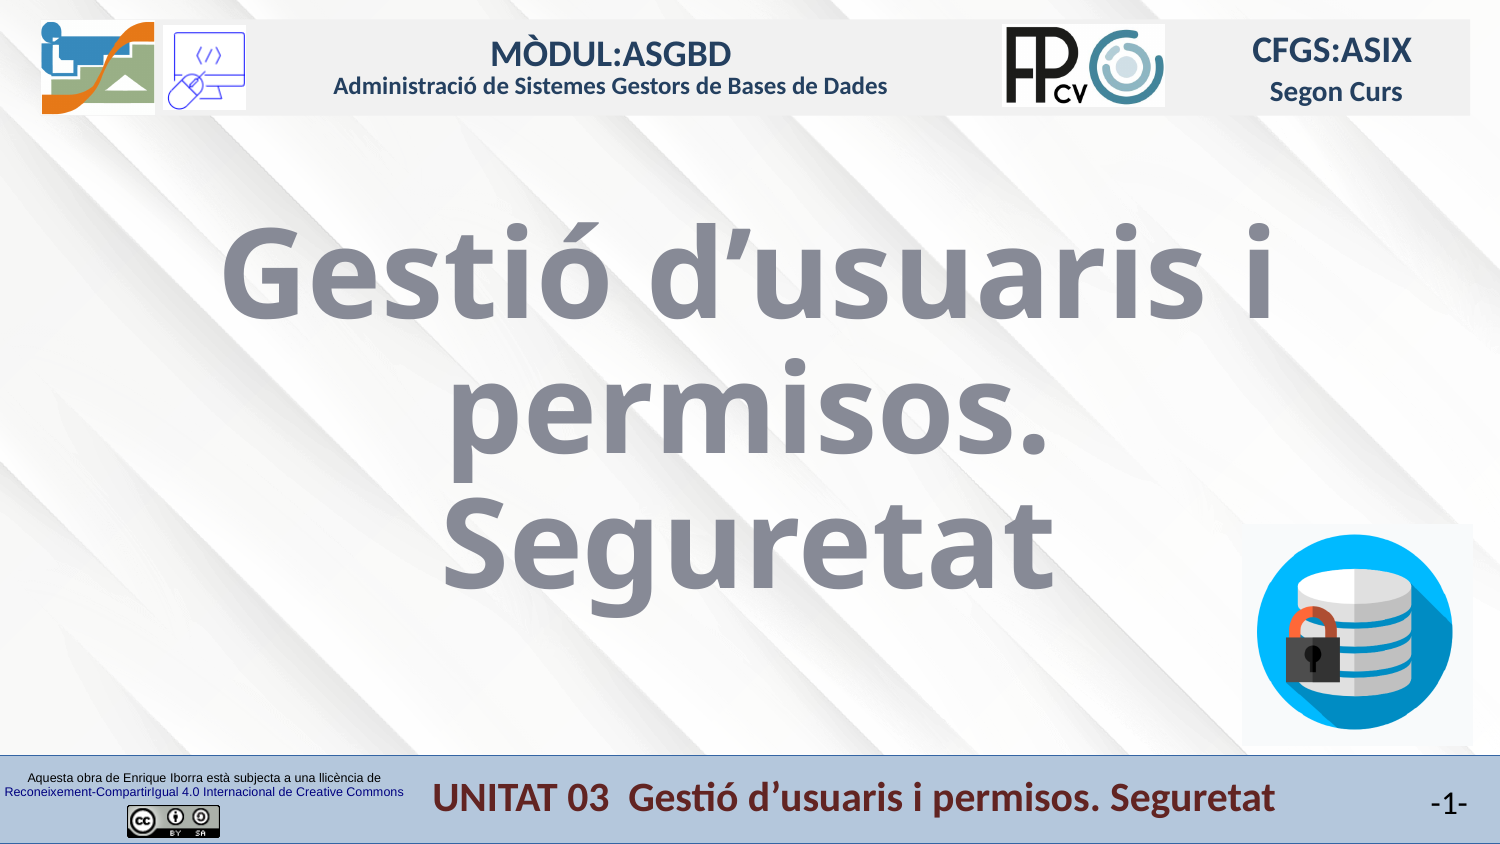

# Gestió d’usuaris i permisos. Seguretat
Aquesta obra de Enrique Iborra està subjecta a una llicència deReconeixement-CompartirIgual 4.0 Internacional de Creative Commons